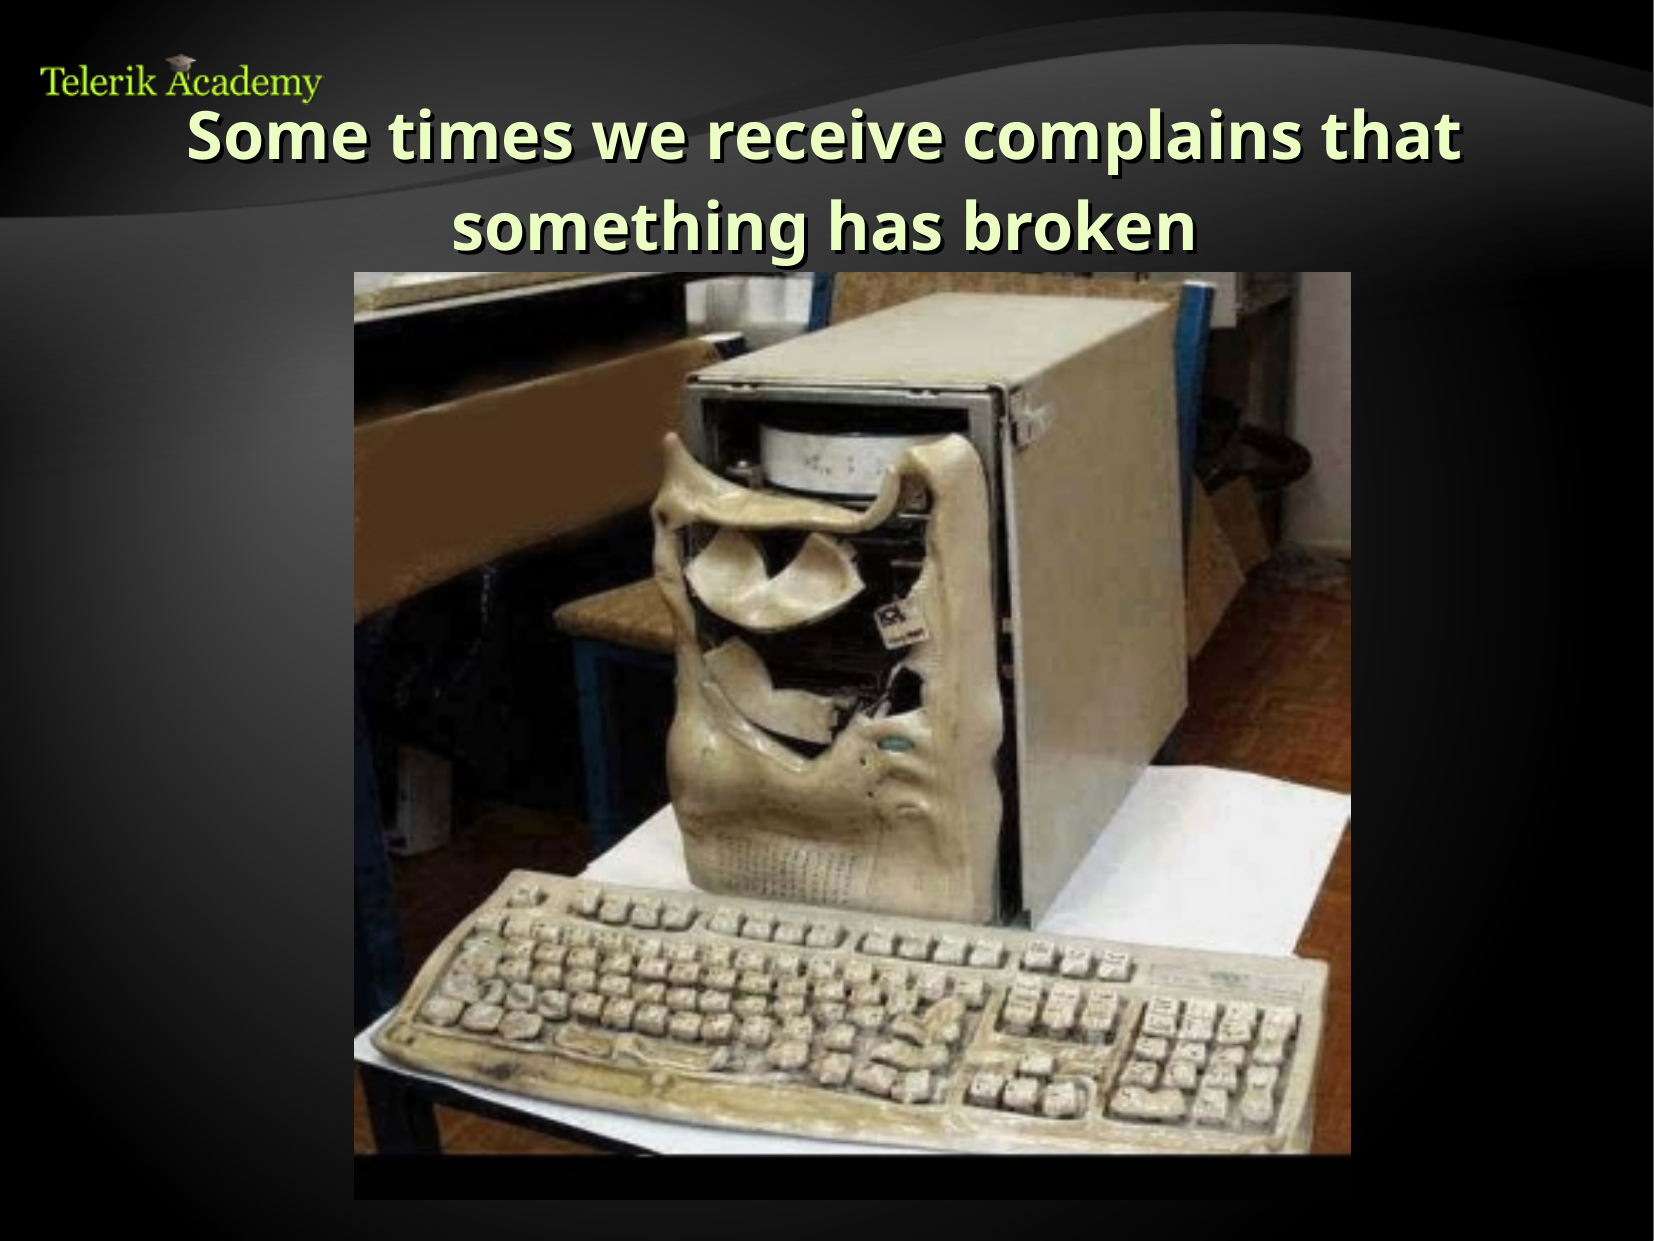

# Some times we receive complains that something has broken